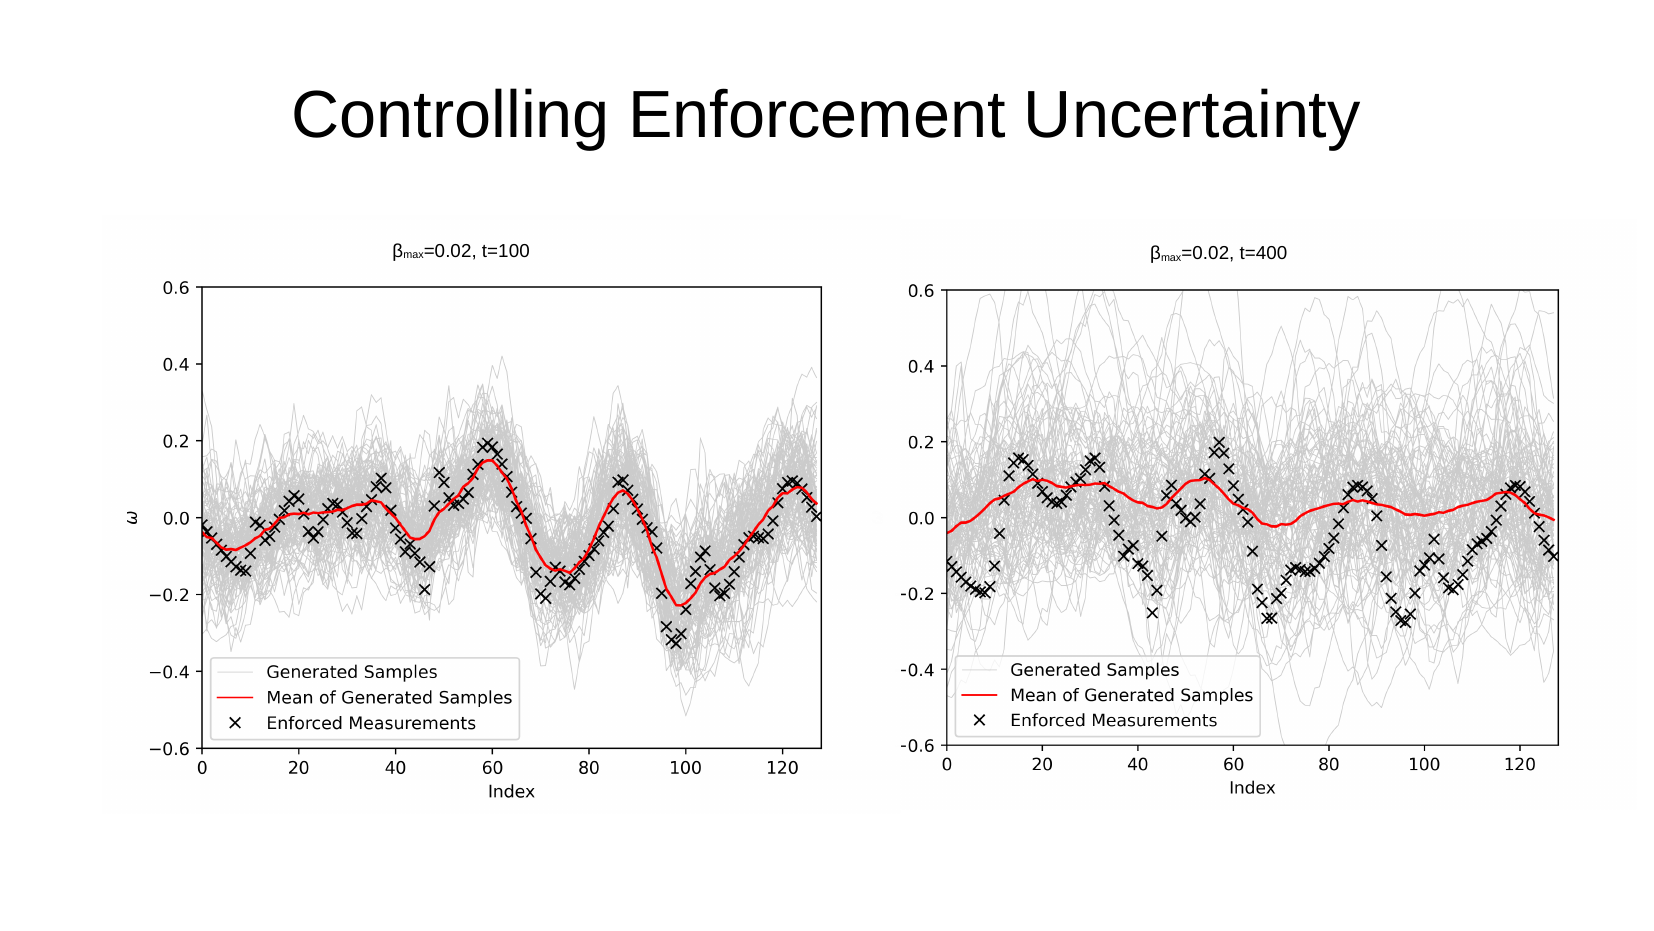

# Controlling Enforcement Uncertainty
βmax=0.02, t=100
βmax=0.02, t=400